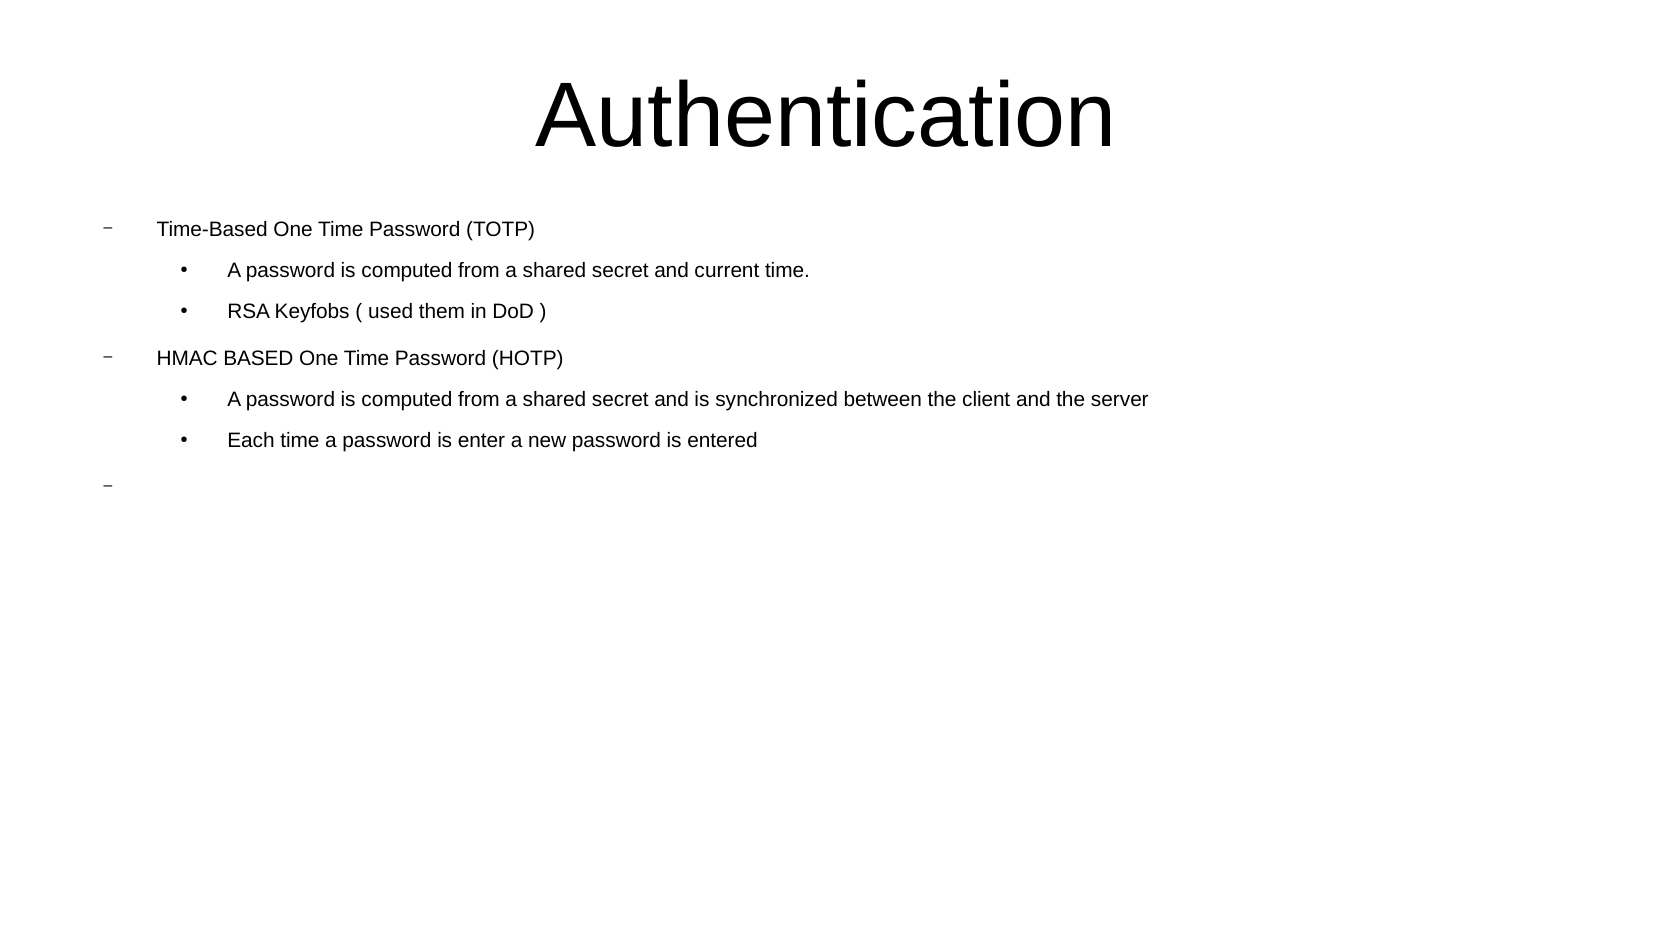

# Authentication
Time-Based One Time Password (TOTP)
A password is computed from a shared secret and current time.
RSA Keyfobs ( used them in DoD )
HMAC BASED One Time Password (HOTP)
A password is computed from a shared secret and is synchronized between the client and the server
Each time a password is enter a new password is entered